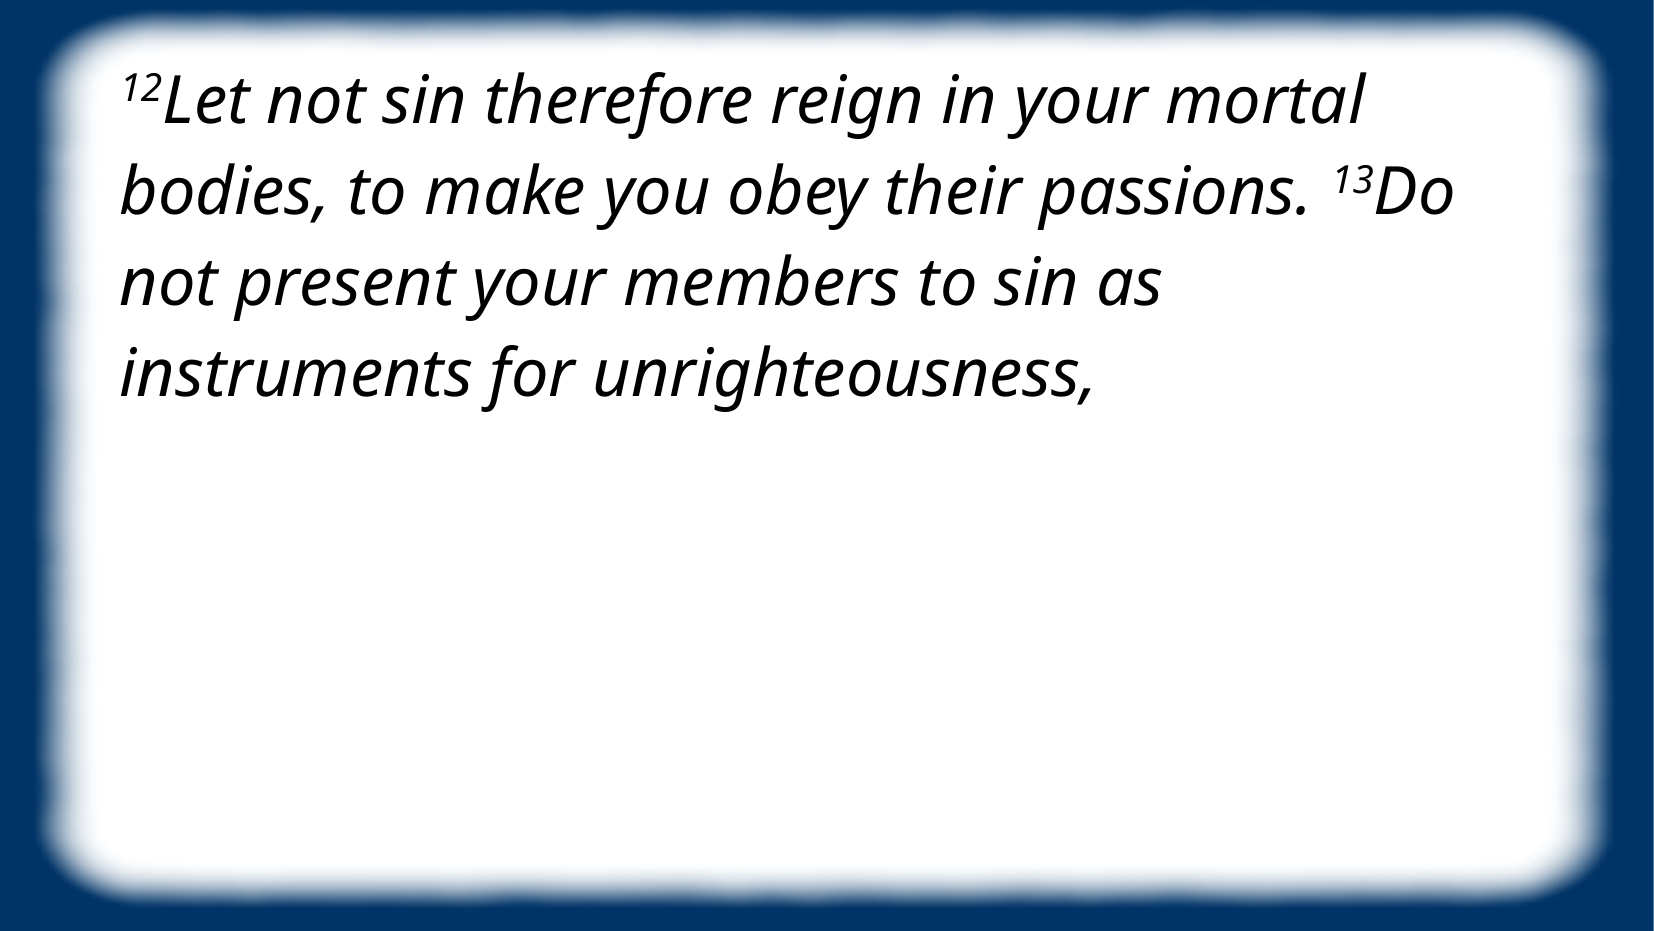

12Let not sin therefore reign in your mortal bodies, to make you obey their passions. 13Do not present your members to sin as instruments for unrighteousness,